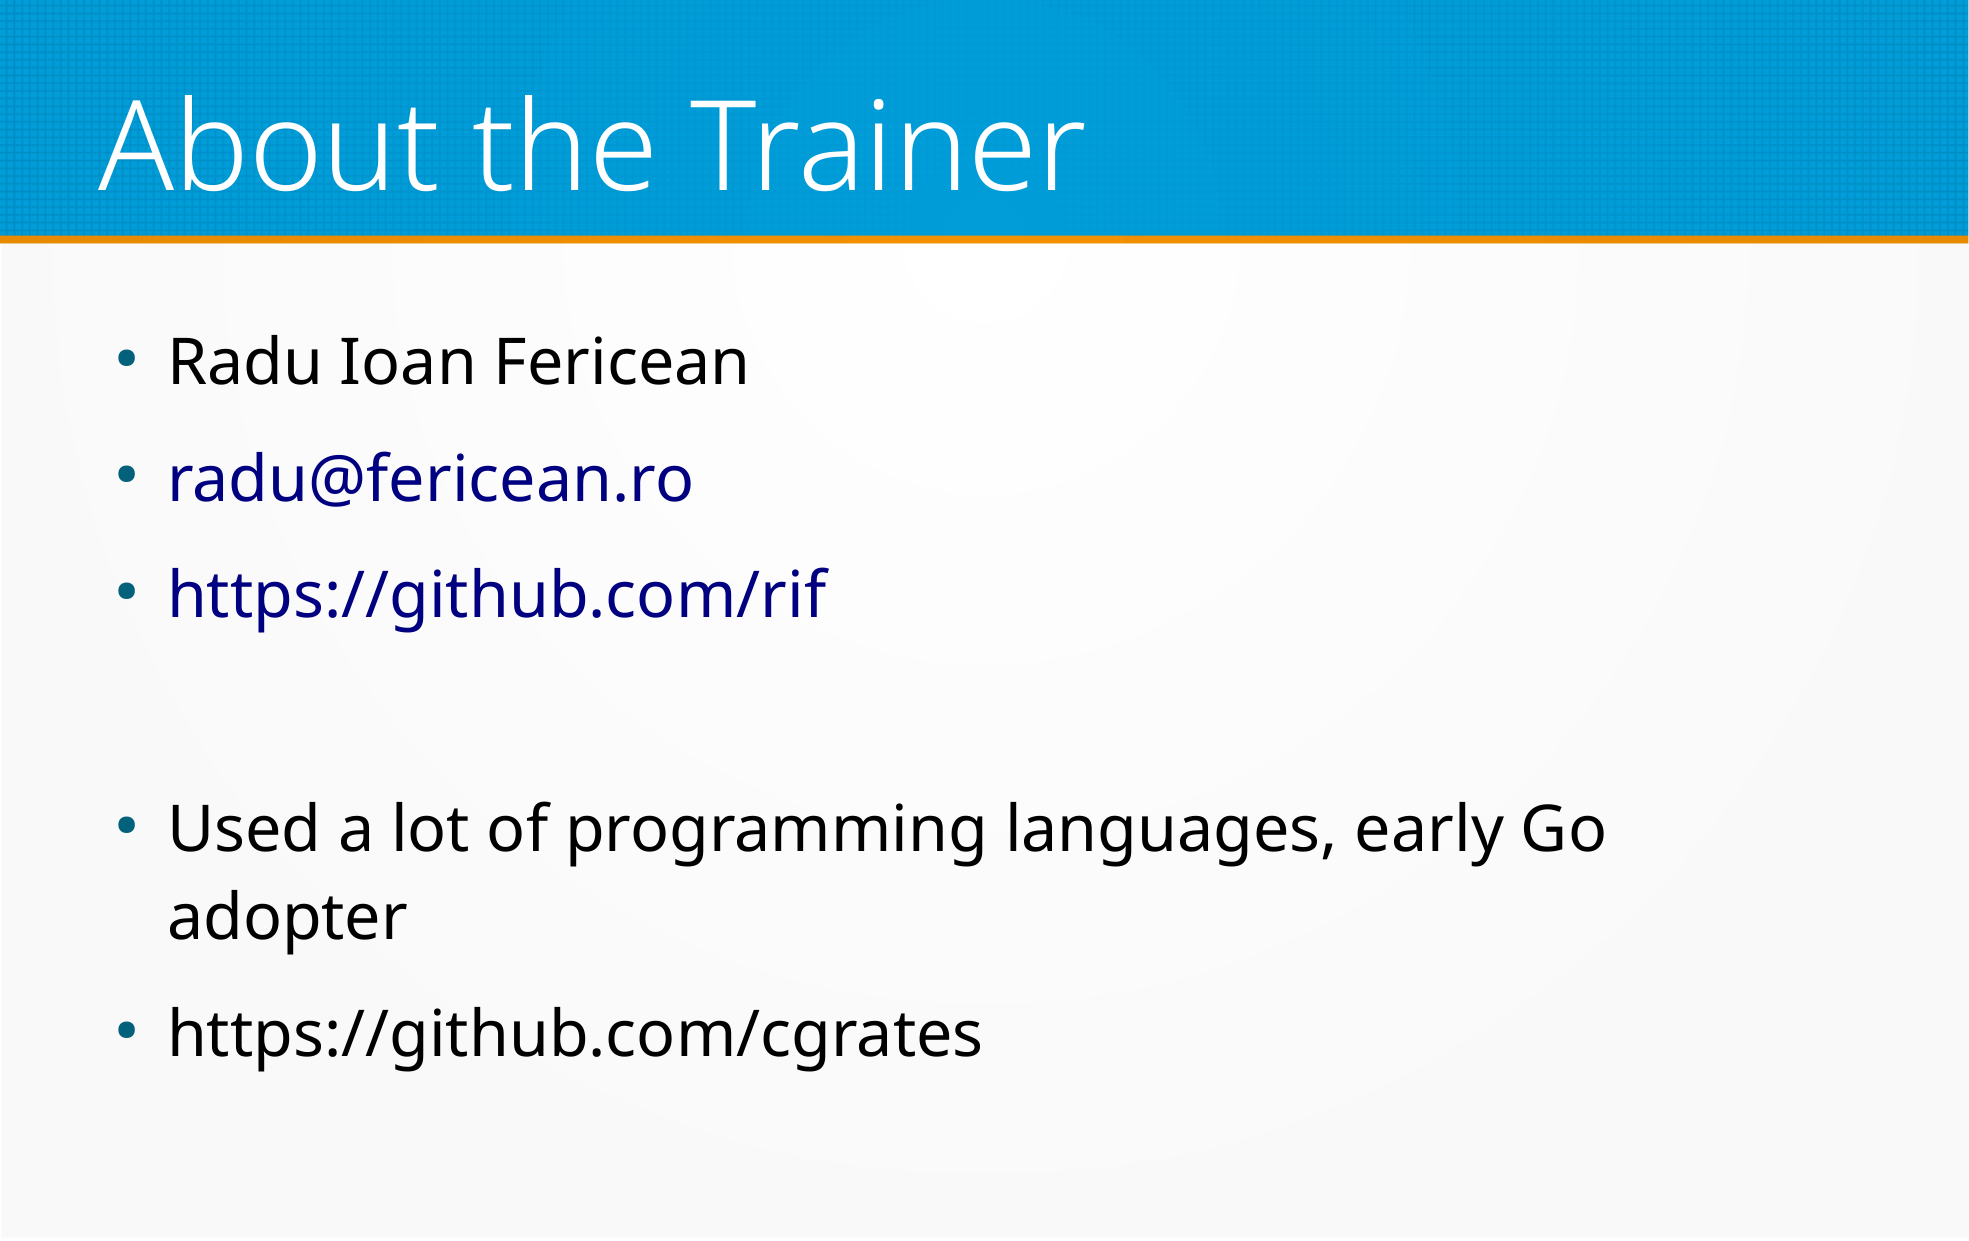

# About the Trainer
Radu Ioan Fericean
radu@fericean.ro
https://github.com/rif
Used a lot of programming languages, early Go adopter
https://github.com/cgrates